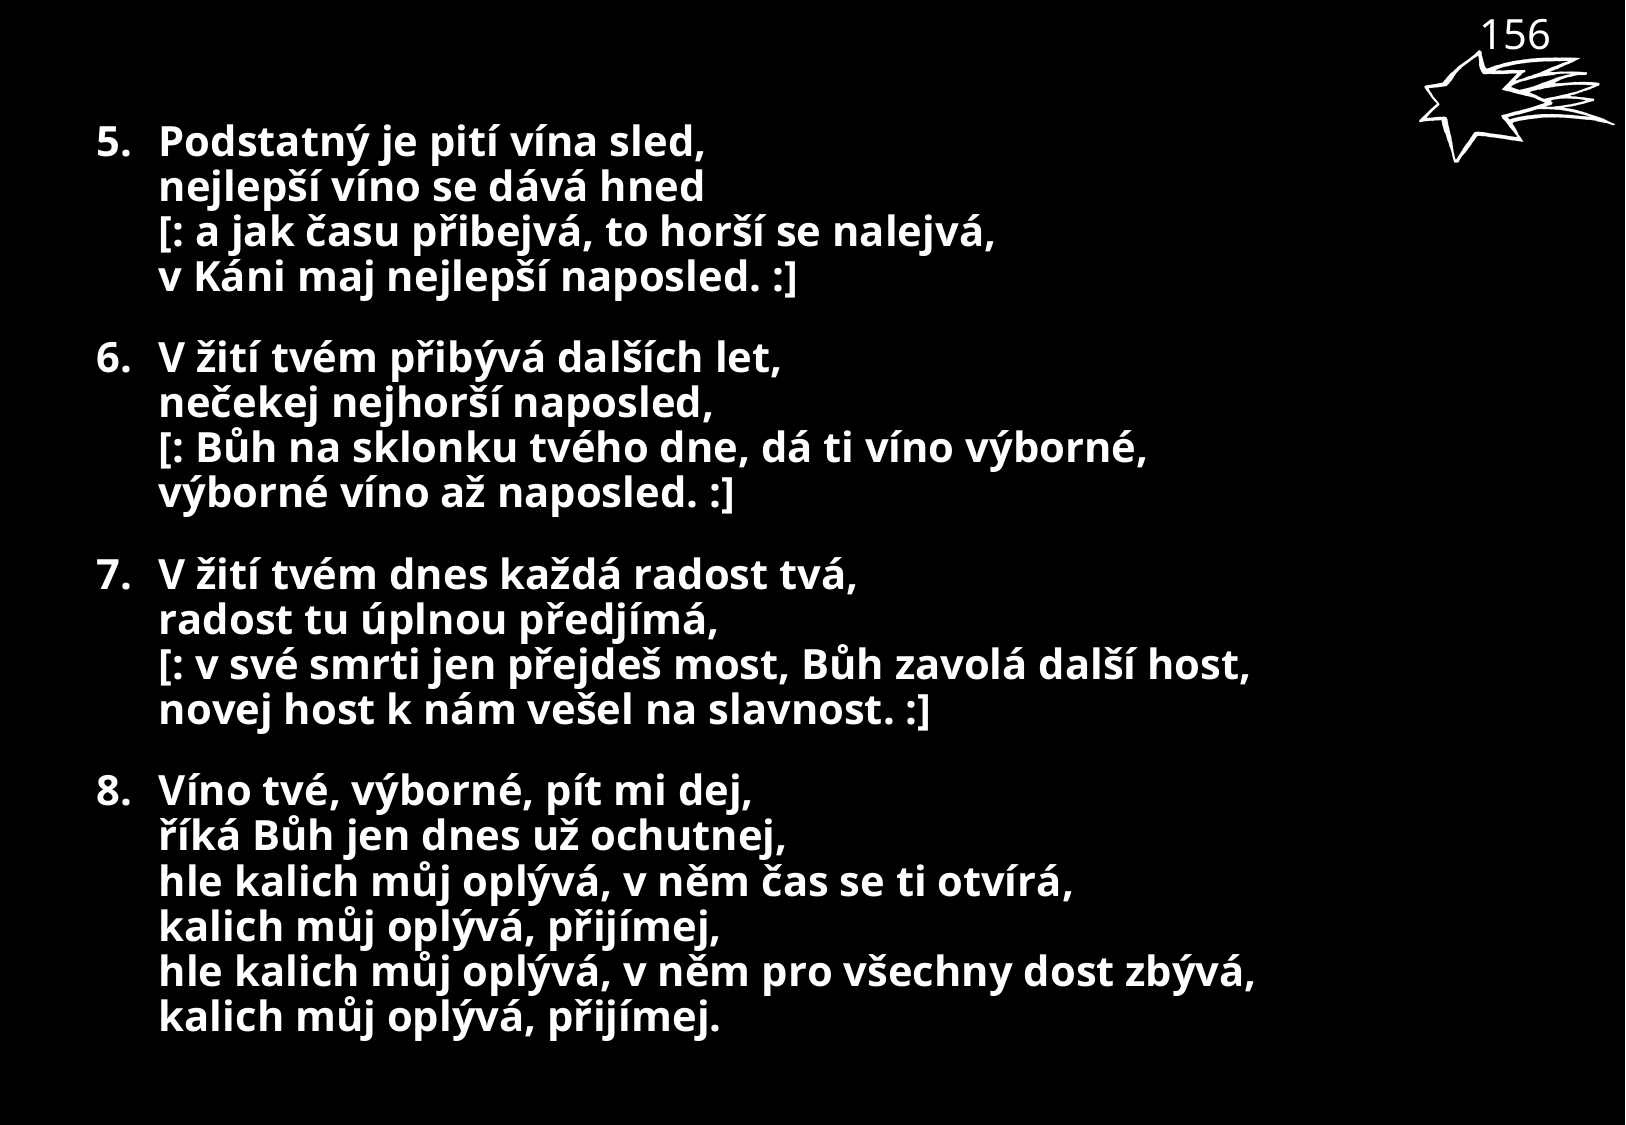

156
# 5. 	Podstatný je pití vína sled, nejlepší víno se dává hned [: a jak času přibejvá, to horší se nalejvá, v Káni maj nejlepší naposled. :]
V žití tvém přibývá dalších let,
nečekej nejhorší naposled,
[: Bůh na sklonku tvého dne, dá ti víno výborné,
výborné víno až naposled. :]
V žití tvém dnes každá radost tvá,
radost tu úplnou předjímá,
[: v své smrti jen přejdeš most, Bůh zavolá další host,
novej host k nám vešel na slavnost. :]
Víno tvé, výborné, pít mi dej,
říká Bůh jen dnes už ochutnej,
hle kalich můj oplývá, v něm čas se ti otvírá,
kalich můj oplývá, přijímej,
hle kalich můj oplývá, v něm pro všechny dost zbývá,
kalich můj oplývá, přijímej.